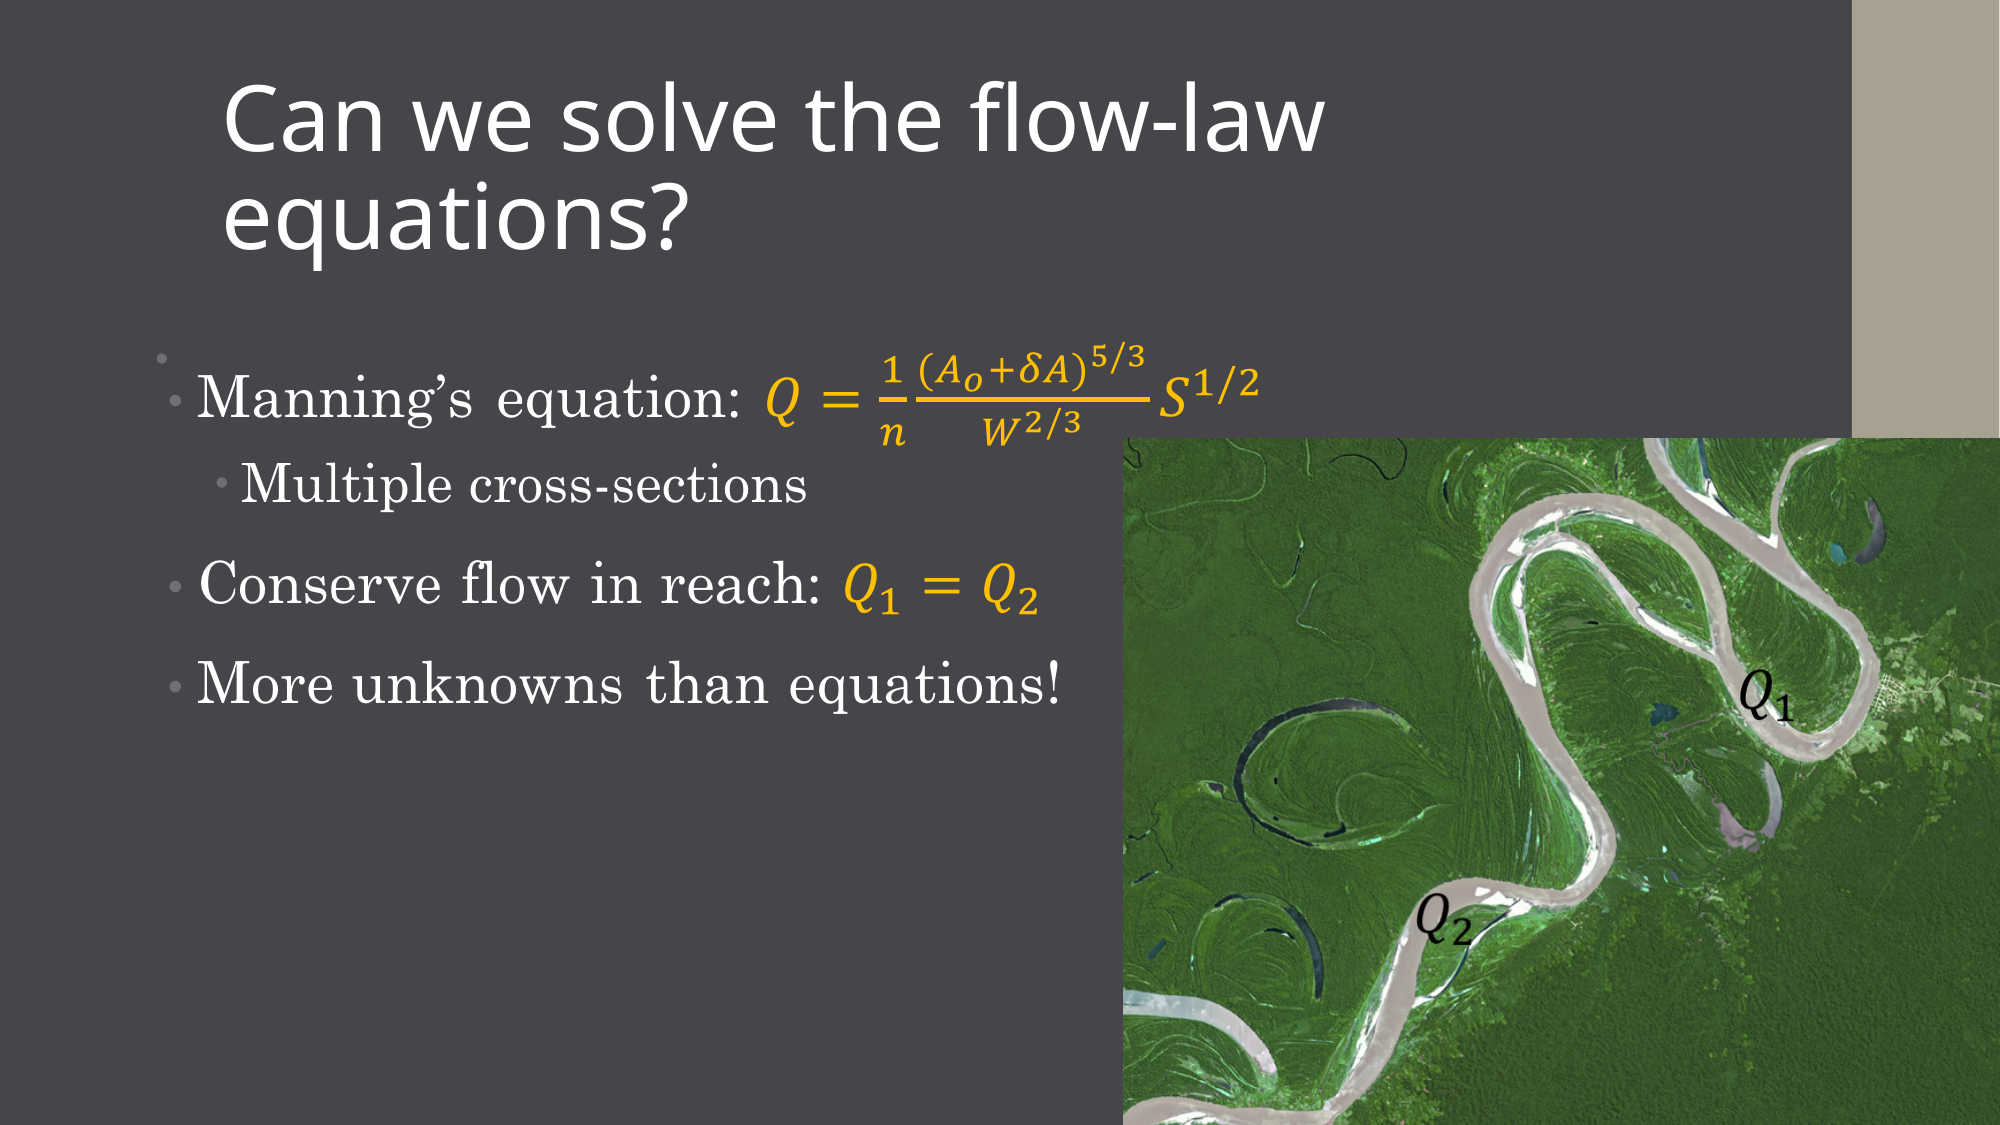

# Can we solve the flow-law equations?